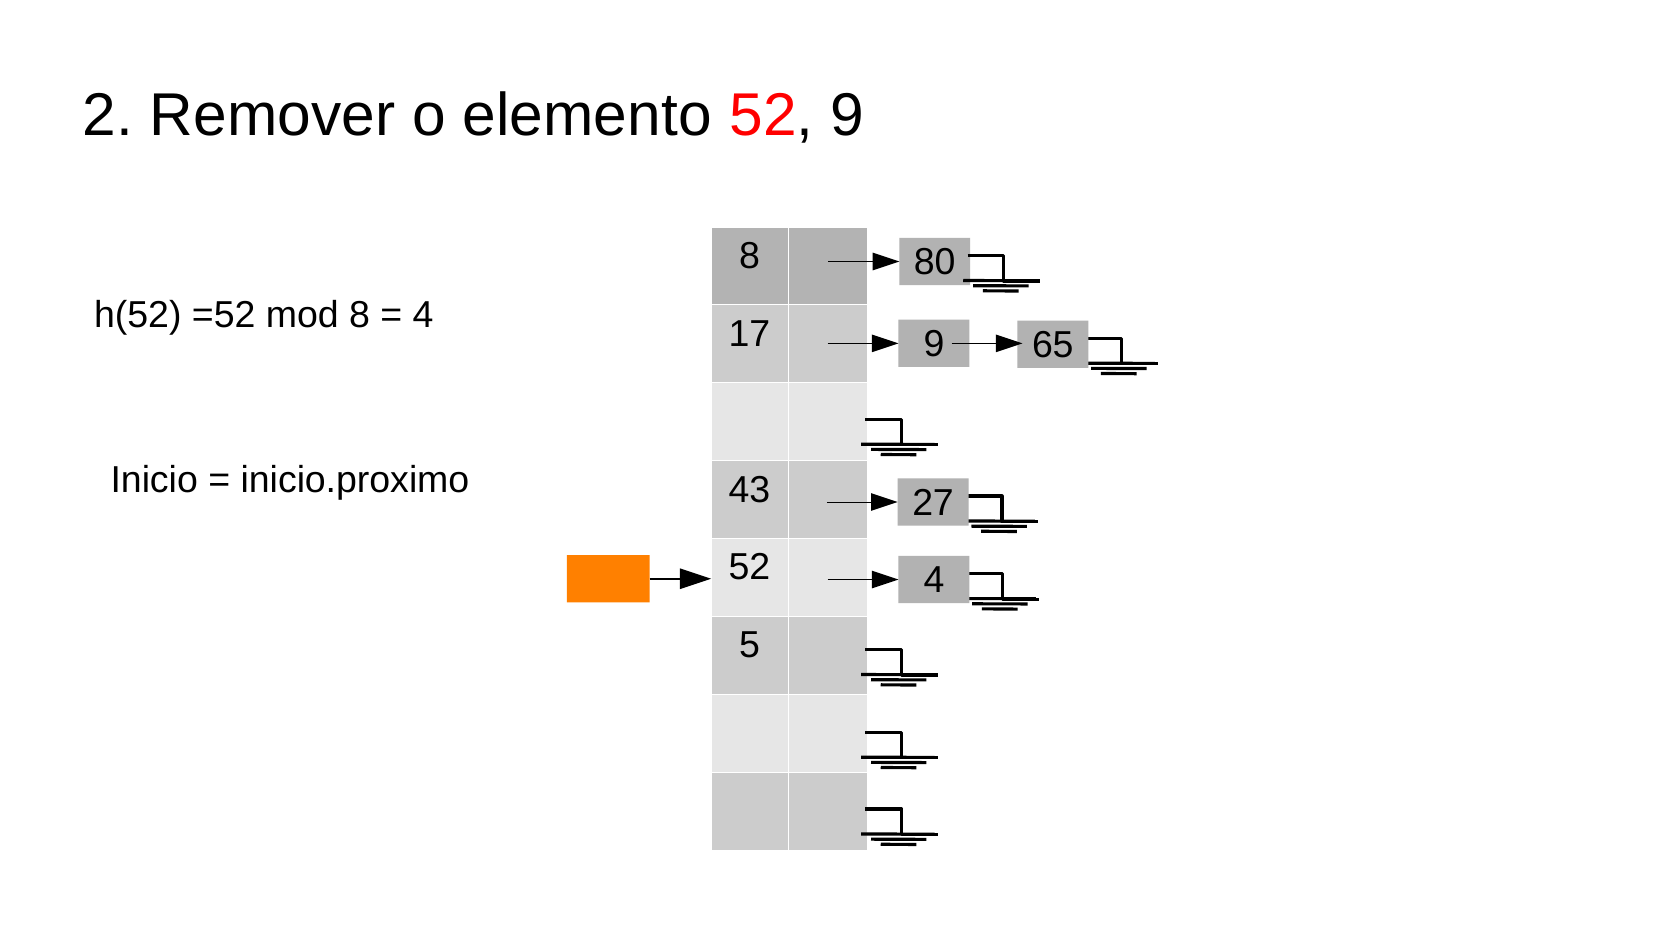

# 2. Remover o elemento 52, 9
| 8 | |
| --- | --- |
| 17 | |
| | |
| 43 | |
| 52 | |
| 5 | |
| | |
| | |
80
h(52) =52 mod 8 = 4
9
65
Inicio = inicio.proximo
27
aux
4